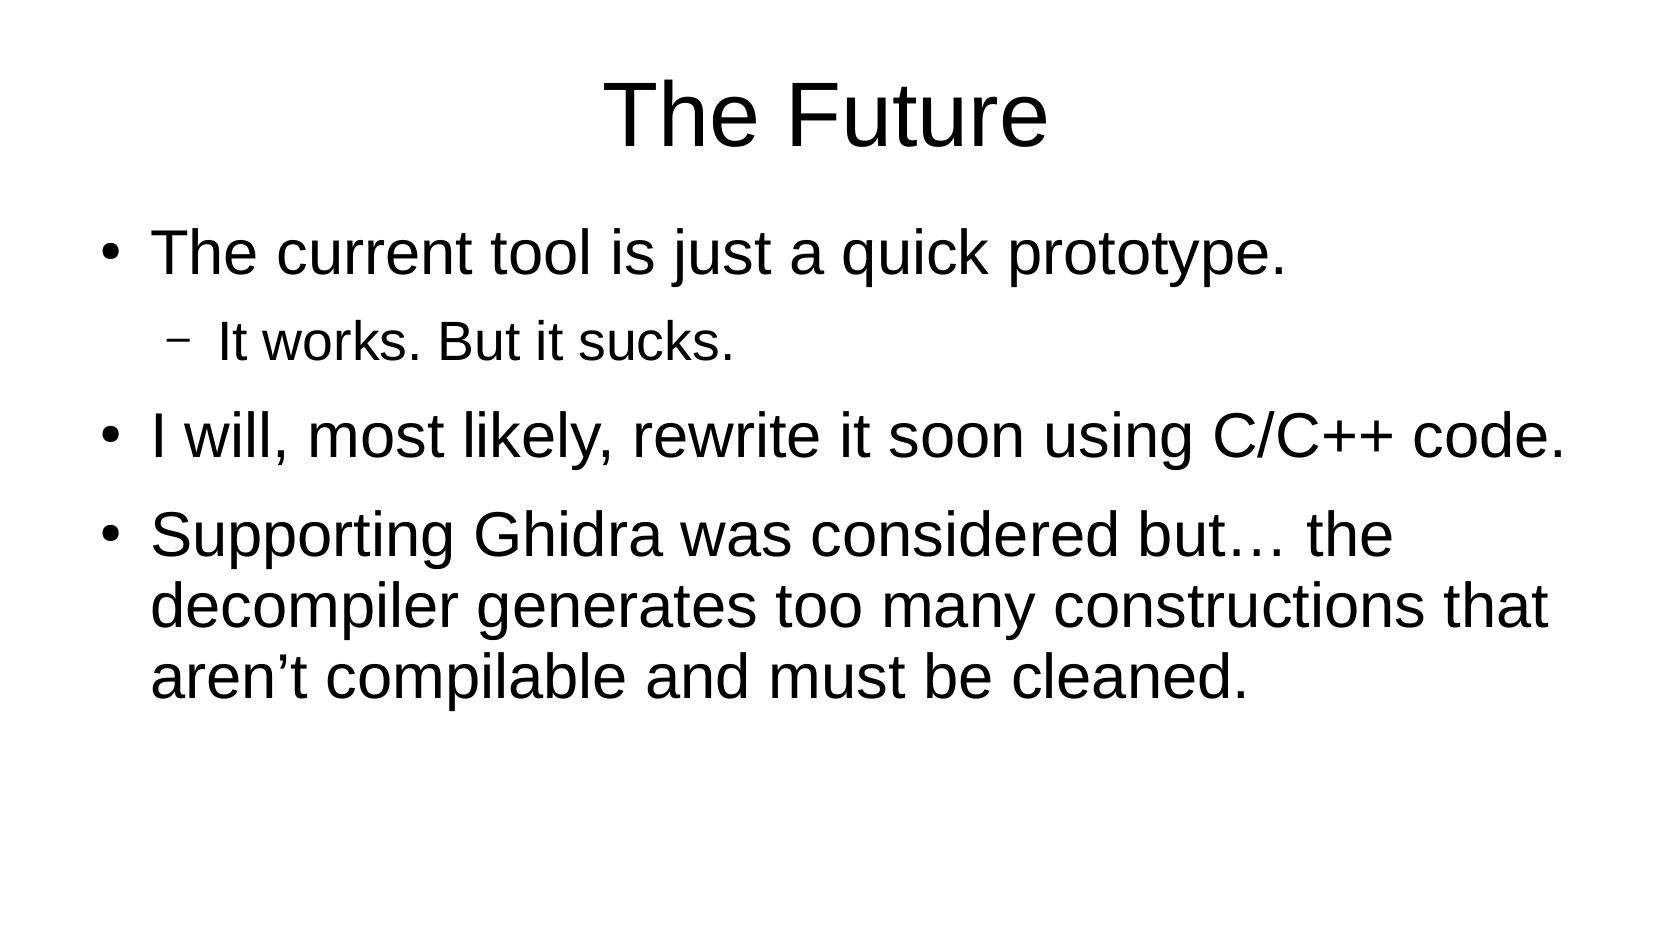

# The Future
The current tool is just a quick prototype.
It works. But it sucks.
I will, most likely, rewrite it soon using C/C++ code.
Supporting Ghidra was considered but… the decompiler generates too many constructions that aren’t compilable and must be cleaned.